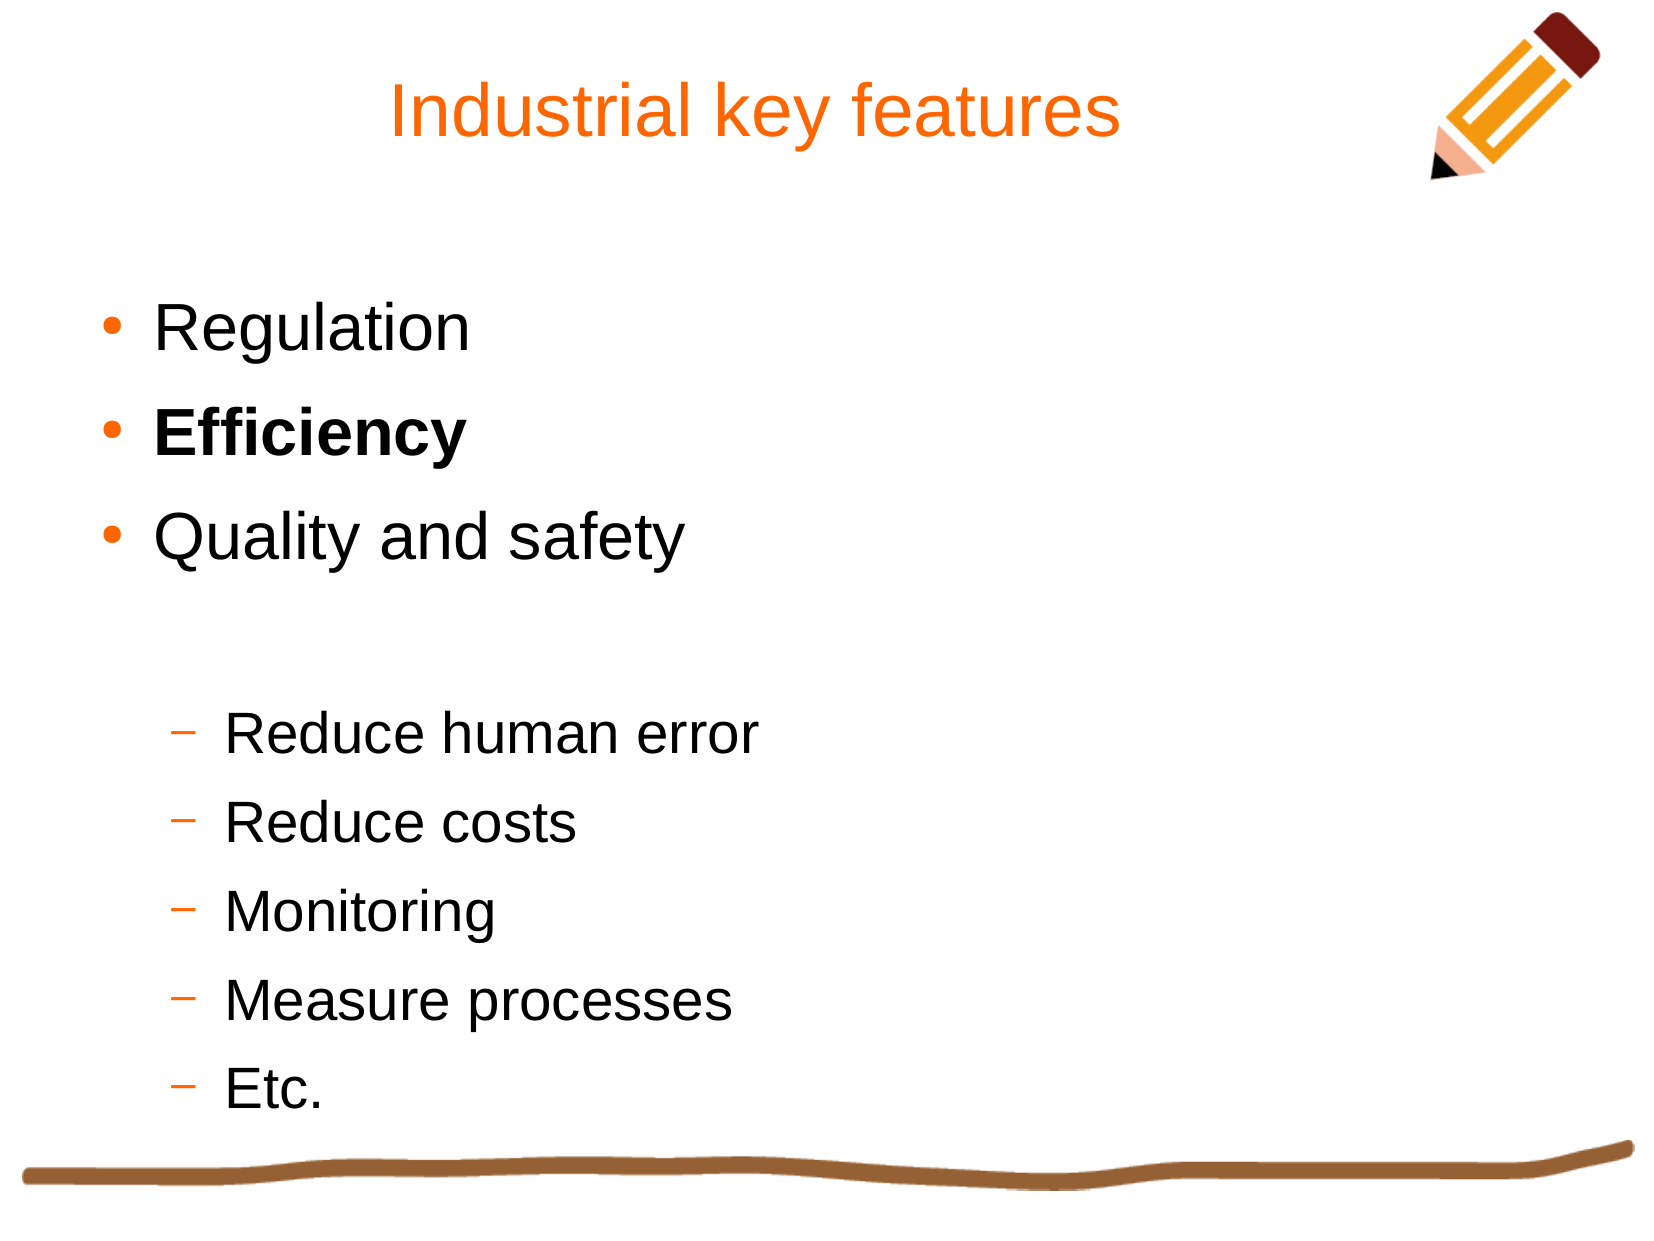

# Industrial key features
Regulation
Efficiency
Quality and safety
Reduce human error
Reduce costs
Monitoring
Measure processes
Etc.